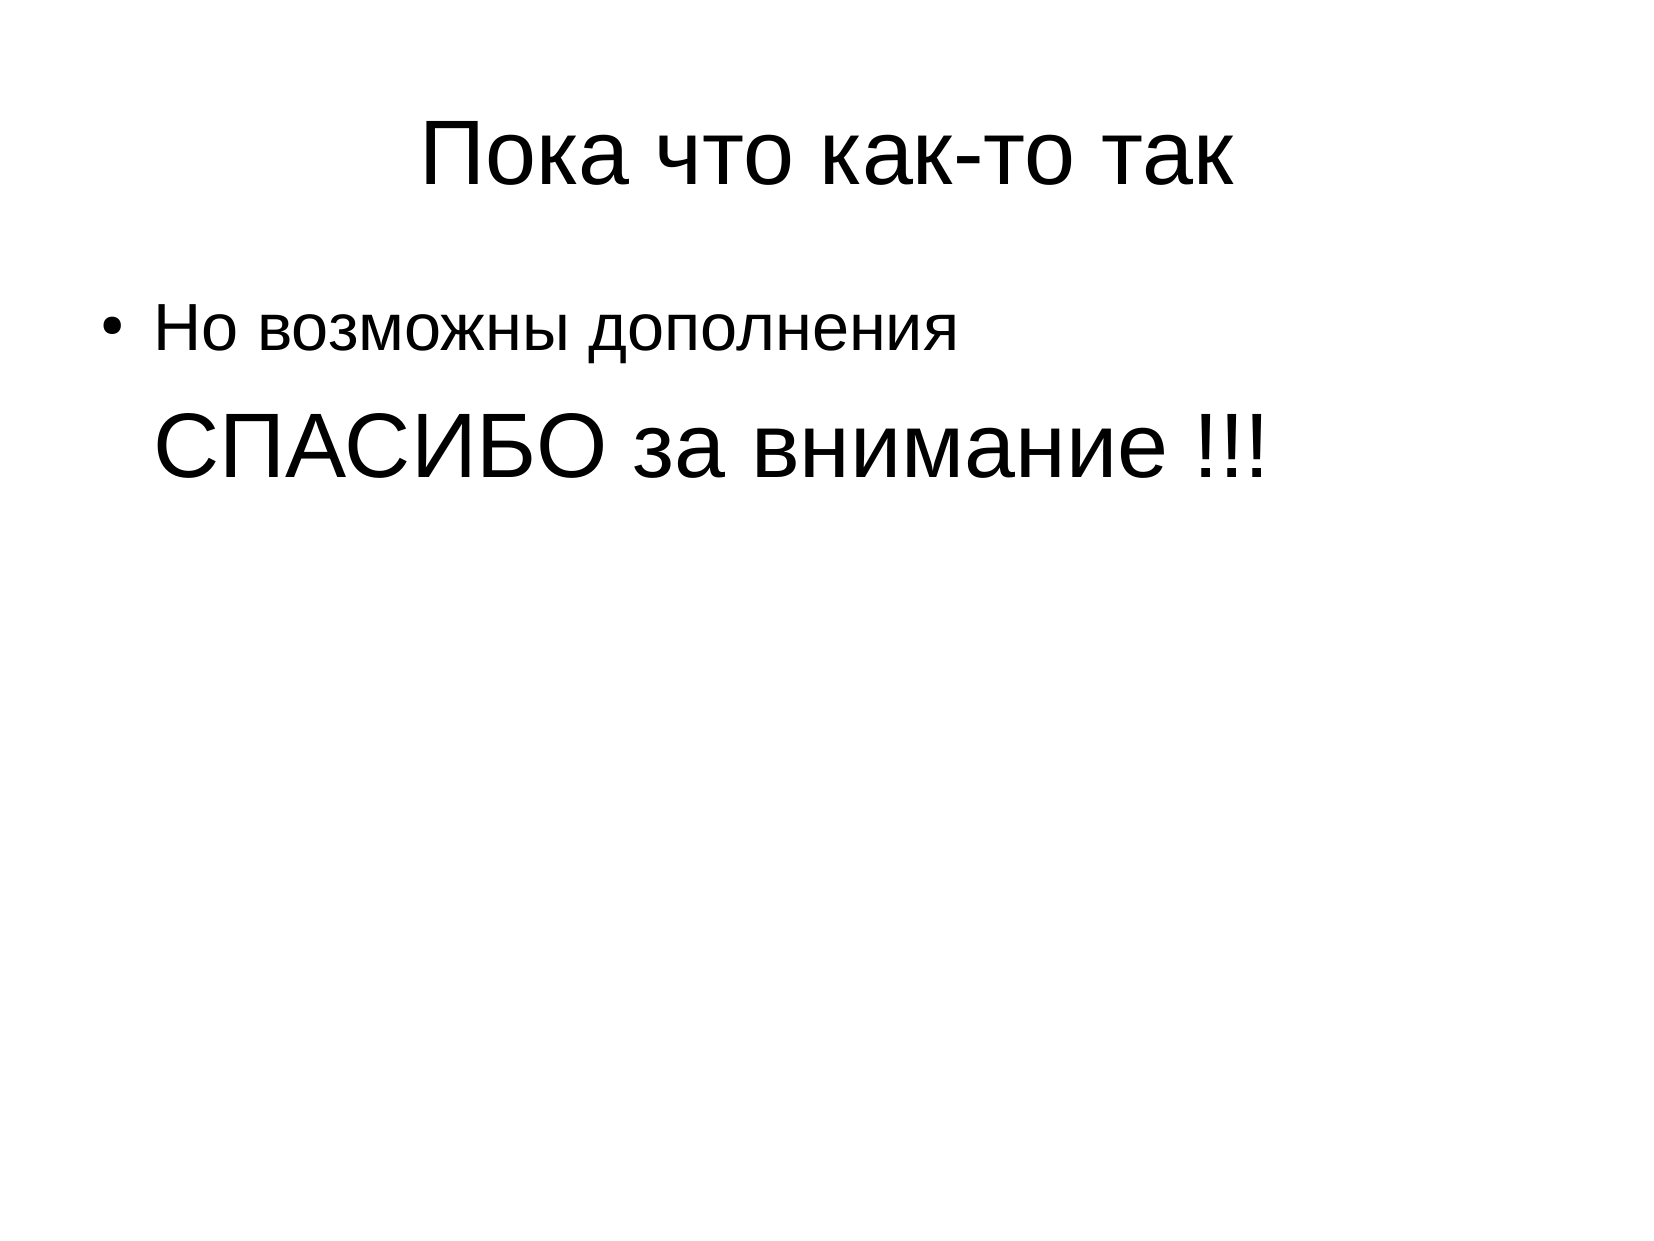

# Пока что как-то так
Но возможны дополнения
СПАСИБО за внимание !!!